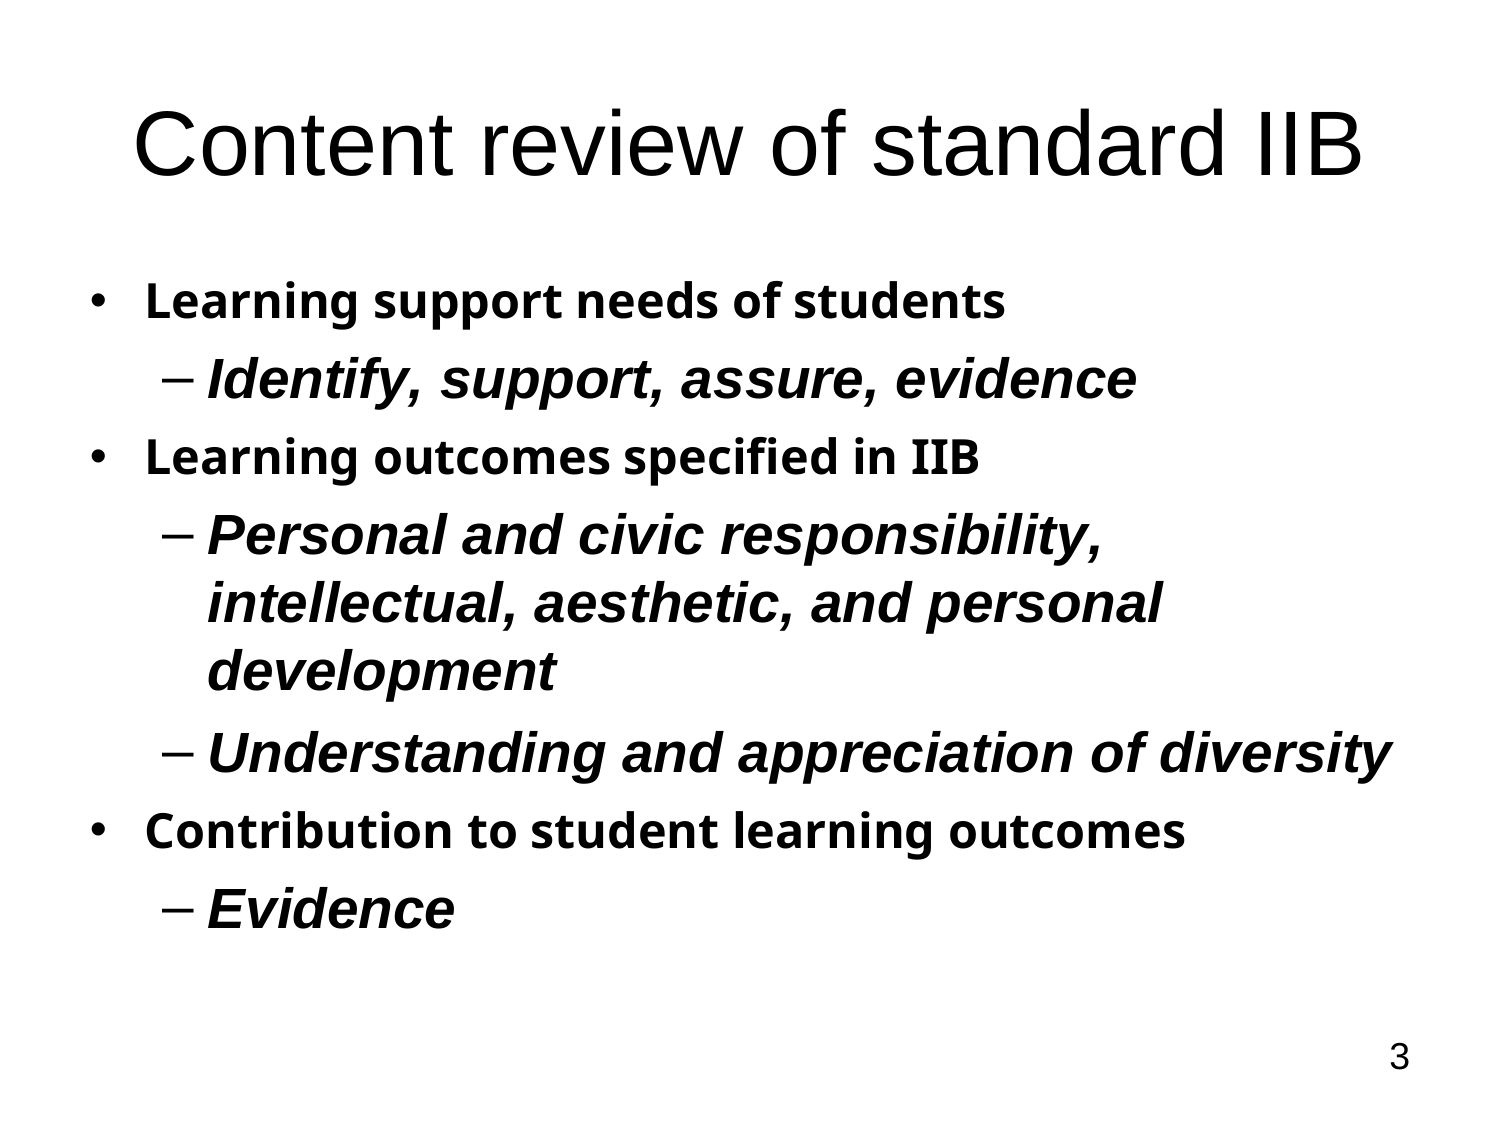

# Content review of standard IIB
Learning support needs of students
Identify, support, assure, evidence
Learning outcomes specified in IIB
Personal and civic responsibility, intellectual, aesthetic, and personal development
Understanding and appreciation of diversity
Contribution to student learning outcomes
Evidence
3